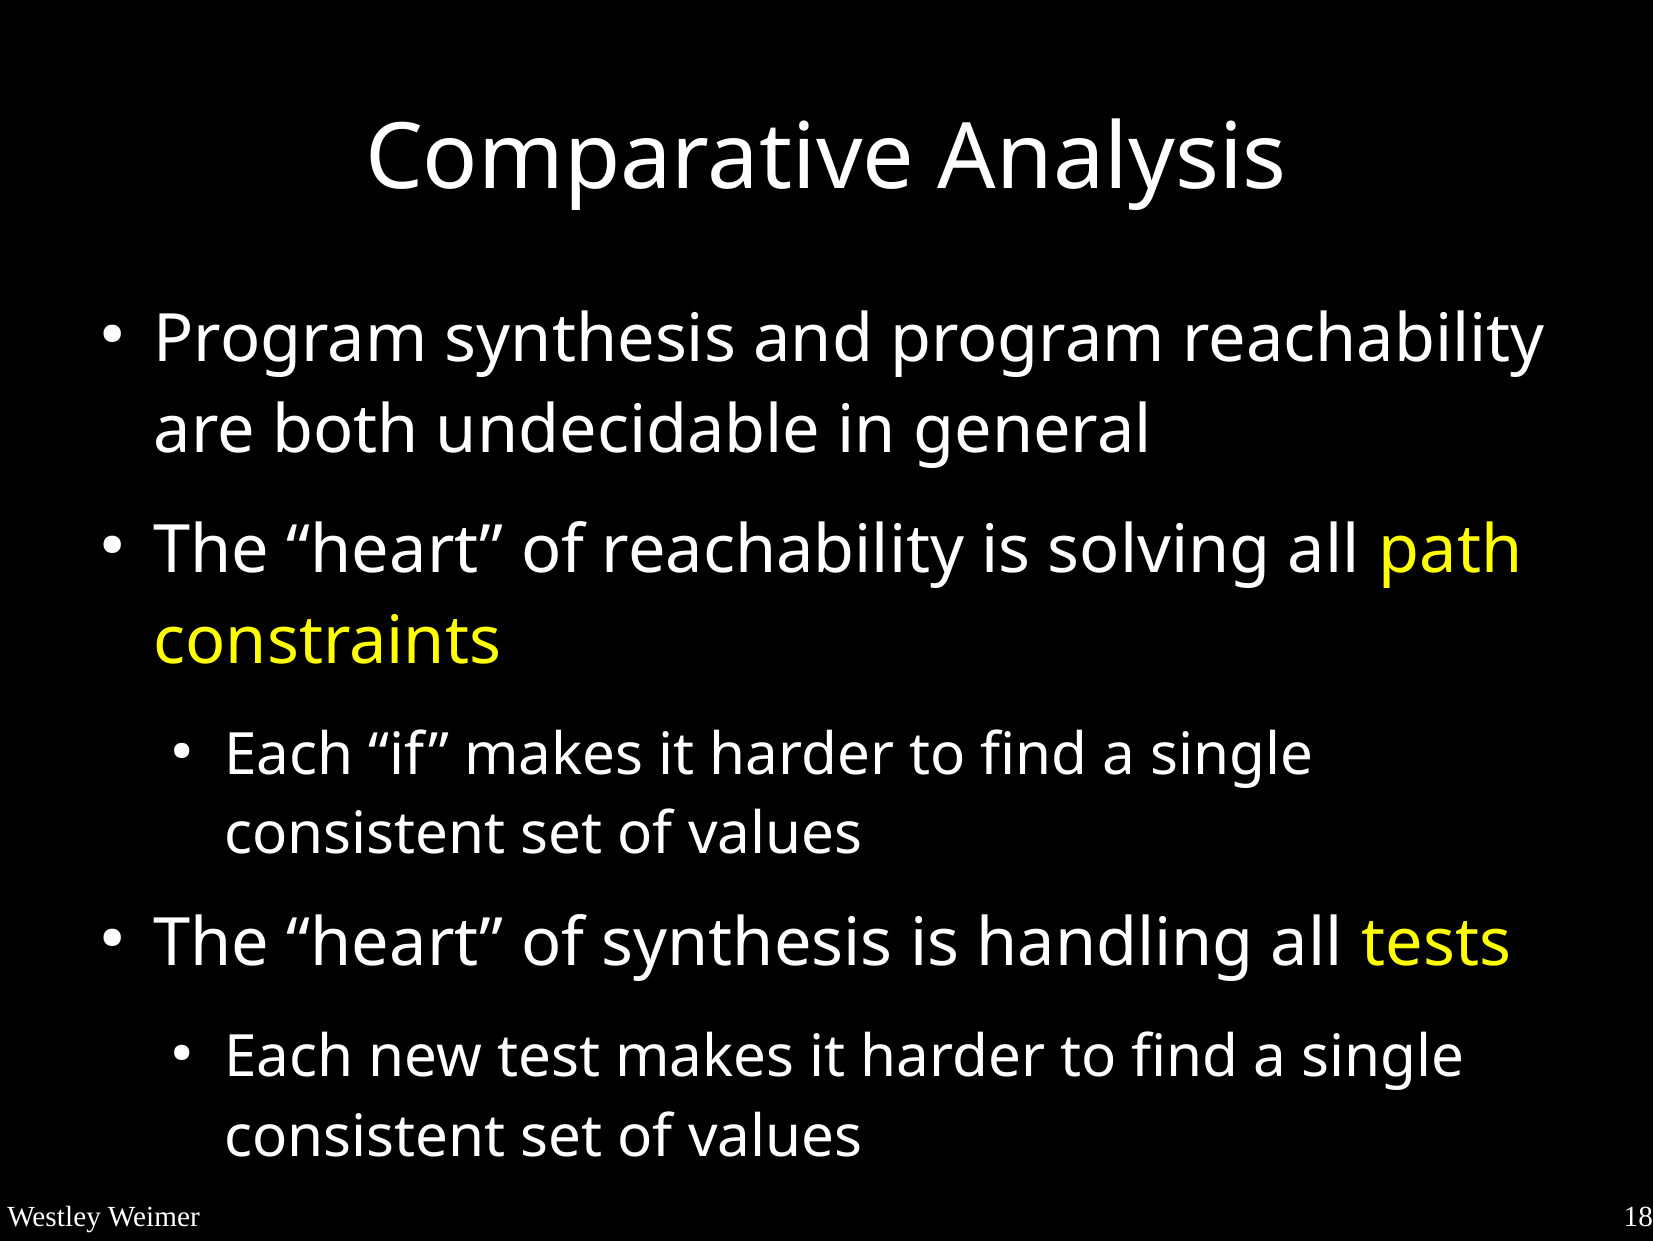

# Comparative Analysis
Program synthesis and program reachability are both undecidable in general
The “heart” of reachability is solving all path constraints
Each “if” makes it harder to find a single consistent set of values
The “heart” of synthesis is handling all tests
Each new test makes it harder to find a single consistent set of values
18